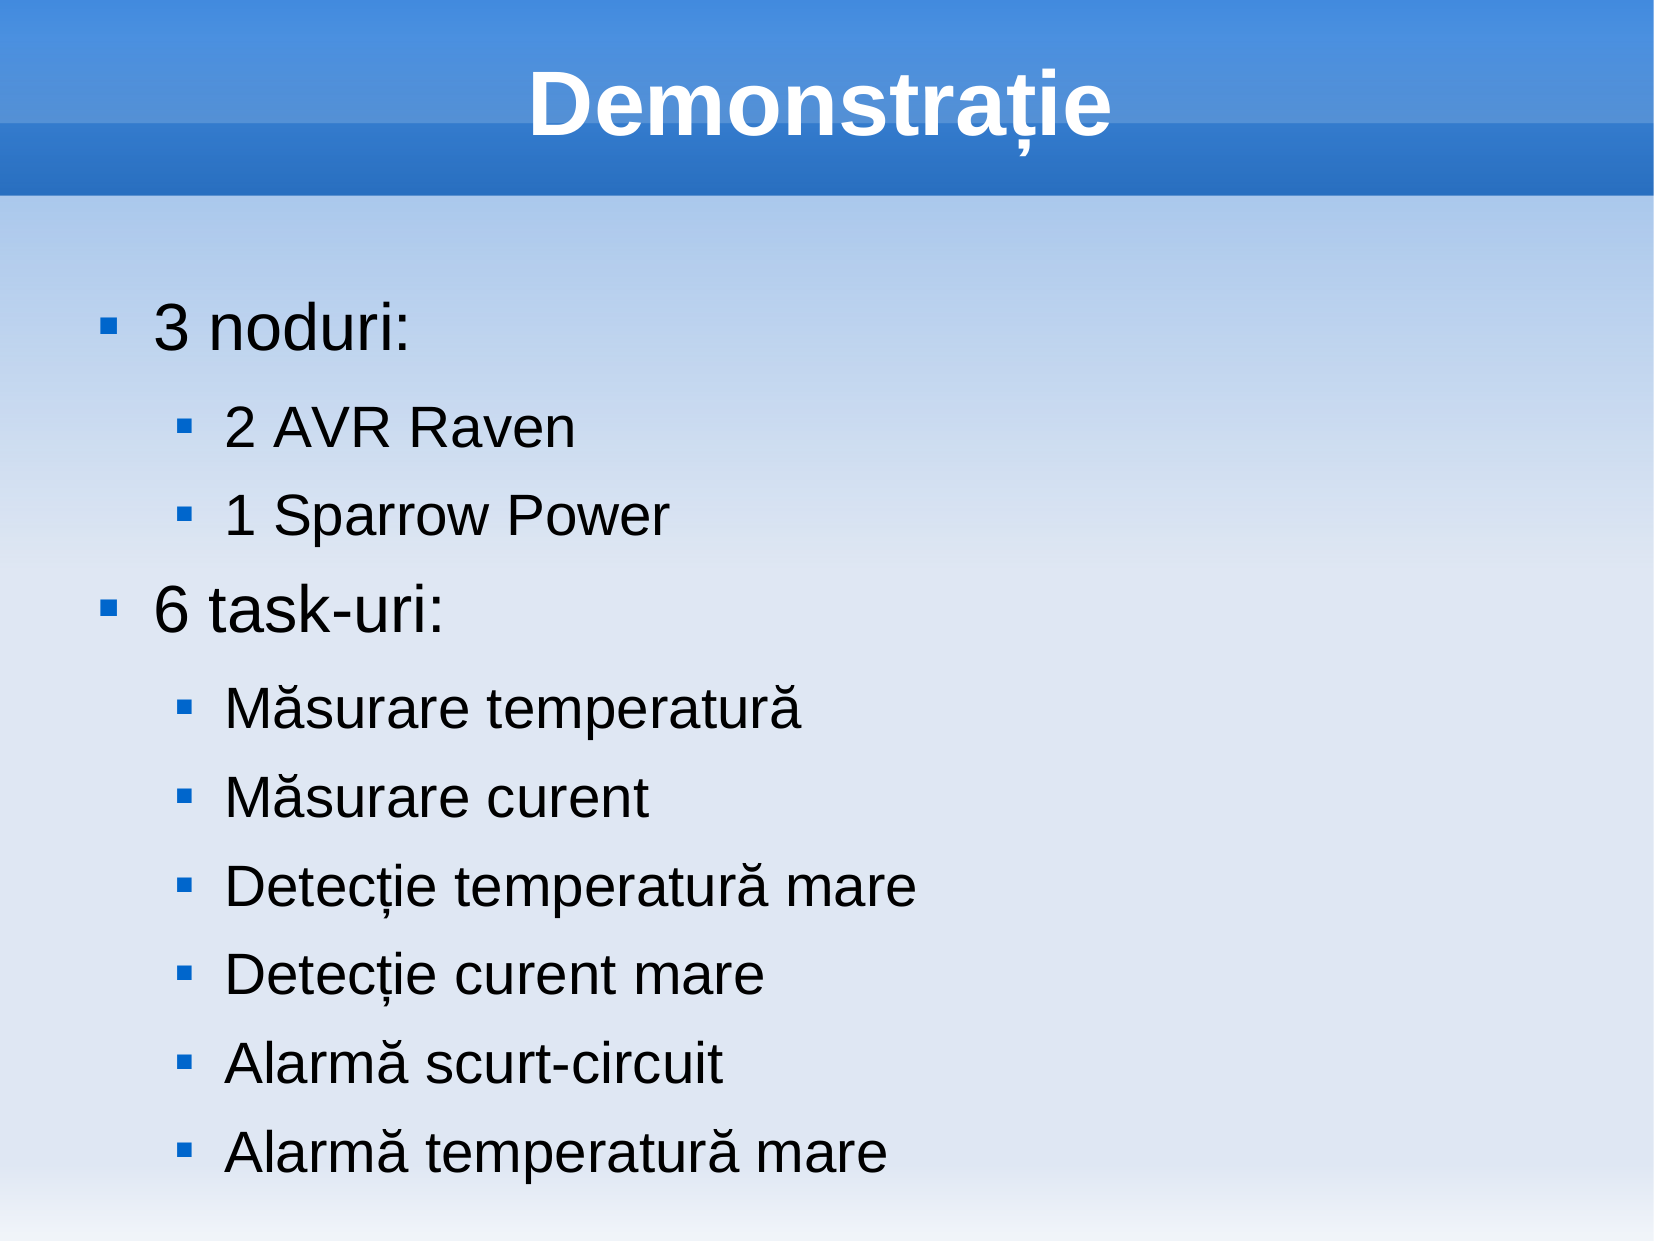

# Demonstrație
3 noduri:
2 AVR Raven
1 Sparrow Power
6 task-uri:
Măsurare temperatură
Măsurare curent
Detecție temperatură mare
Detecție curent mare
Alarmă scurt-circuit
Alarmă temperatură mare